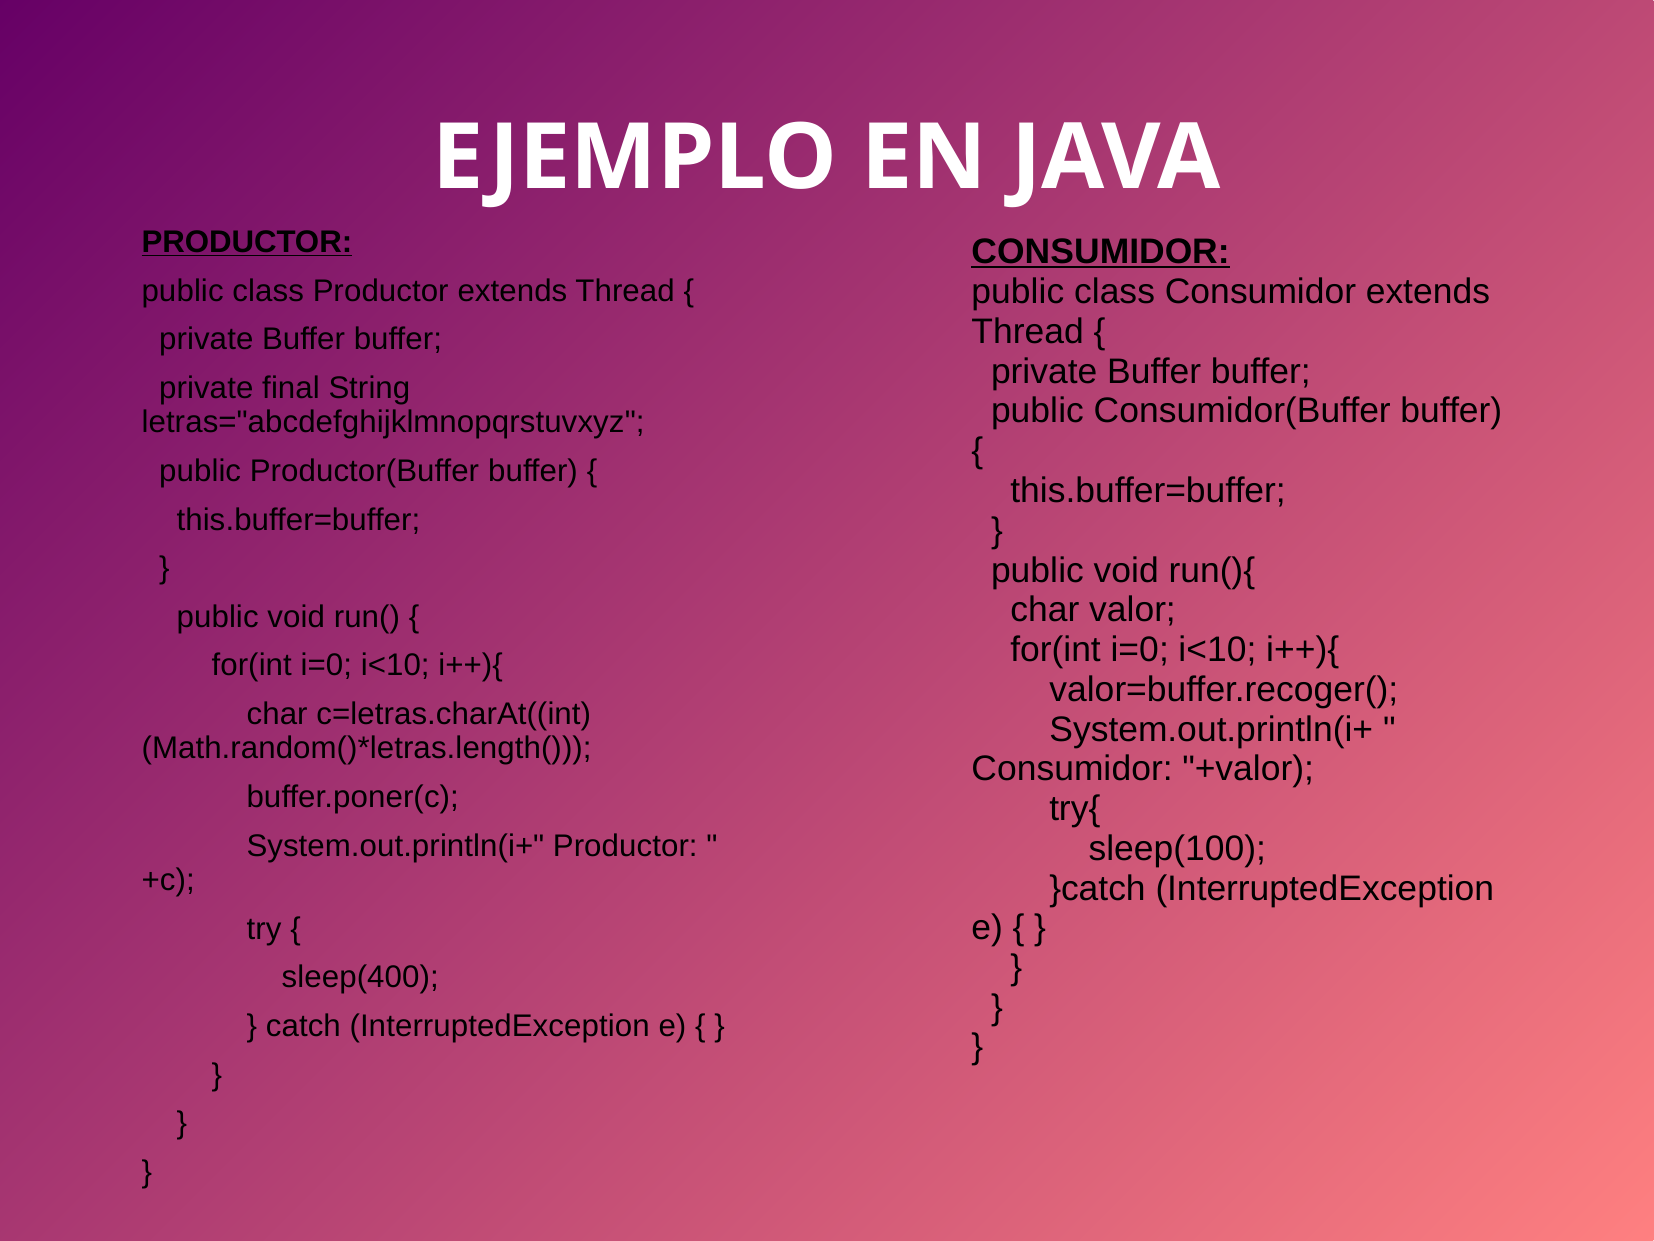

# EJEMPLO EN JAVA
PRODUCTOR:
public class Productor extends Thread {
 private Buffer buffer;
 private final String letras="abcdefghijklmnopqrstuvxyz";
 public Productor(Buffer buffer) {
 this.buffer=buffer;
 }
 public void run() {
 for(int i=0; i<10; i++){
 char c=letras.charAt((int)(Math.random()*letras.length()));
 buffer.poner(c);
 System.out.println(i+" Productor: " +c);
 try {
 sleep(400);
 } catch (InterruptedException e) { }
 }
 }
}
CONSUMIDOR:
public class Consumidor extends Thread {
 private Buffer buffer;
 public Consumidor(Buffer buffer) {
 this.buffer=buffer;
 }
 public void run(){
 char valor;
 for(int i=0; i<10; i++){
 valor=buffer.recoger();
 System.out.println(i+ " Consumidor: "+valor);
 try{
 sleep(100);
 }catch (InterruptedException e) { }
 }
 }
}